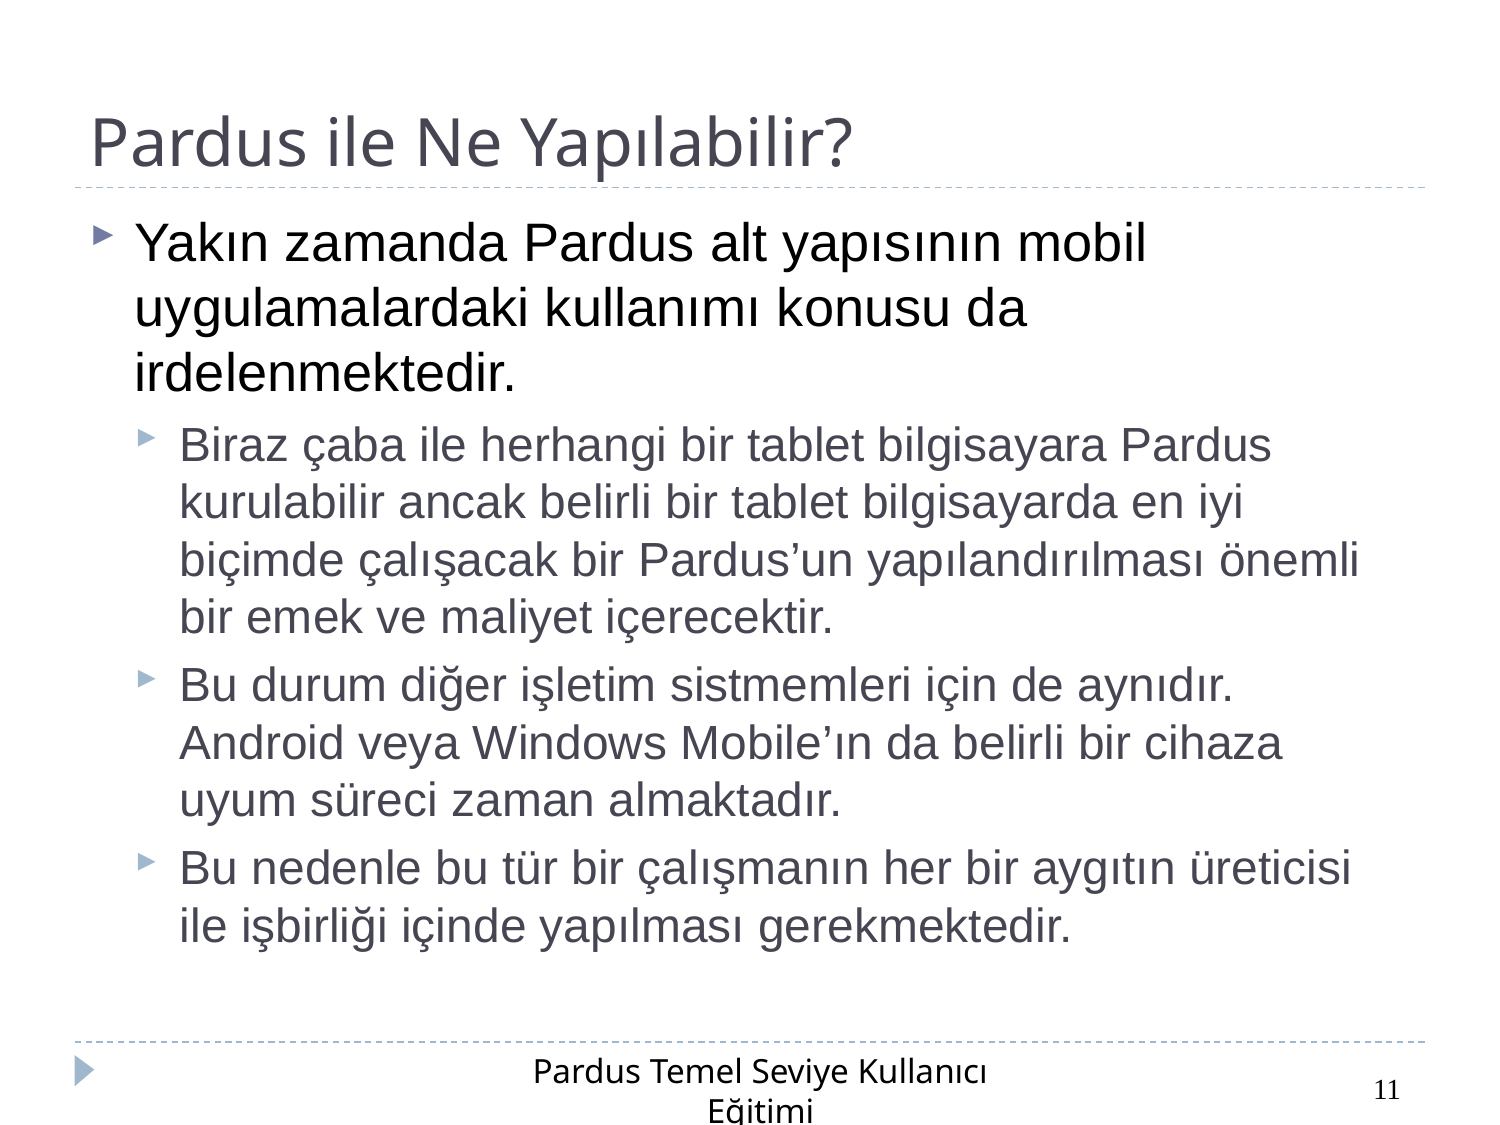

# Pardus ile Ne Yapılabilir?
Yakın zamanda Pardus alt yapısının mobil uygulamalardaki kullanımı konusu da irdelenmektedir.
Biraz çaba ile herhangi bir tablet bilgisayara Pardus kurulabilir ancak belirli bir tablet bilgisayarda en iyi biçimde çalışacak bir Pardus’un yapılandırılması önemli bir emek ve maliyet içerecektir.
Bu durum diğer işletim sistmemleri için de aynıdır. Android veya Windows Mobile’ın da belirli bir cihaza uyum süreci zaman almaktadır.
Bu nedenle bu tür bir çalışmanın her bir aygıtın üreticisi ile işbirliği içinde yapılması gerekmektedir.